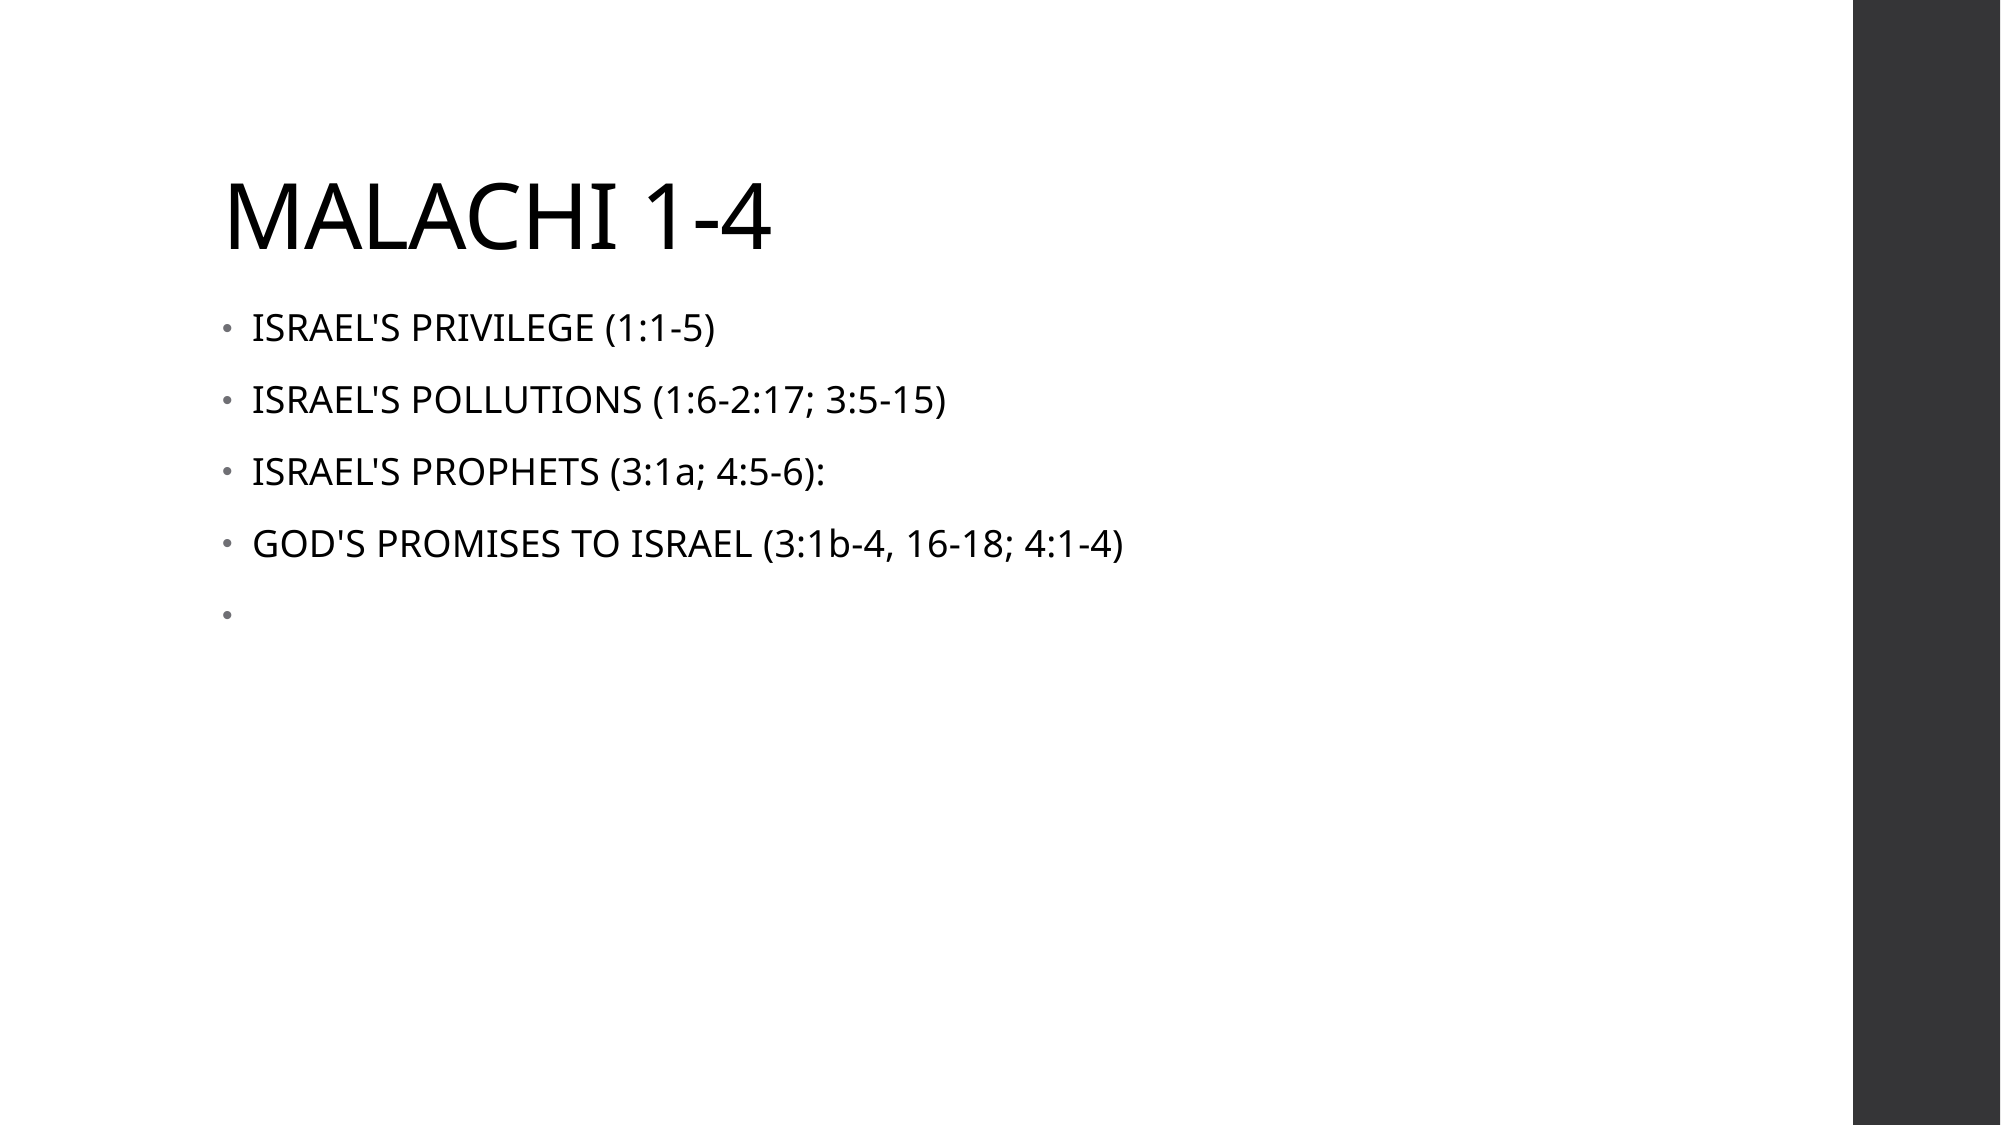

# MALACHI 1-4
ISRAEL'S PRIVILEGE (1:1-5)
ISRAEL'S POLLUTIONS (1:6-2:17; 3:5-15)
ISRAEL'S PROPHETS (3:1a; 4:5-6):
GOD'S PROMISES TO ISRAEL (3:1b-4, 16-18; 4:1-4)